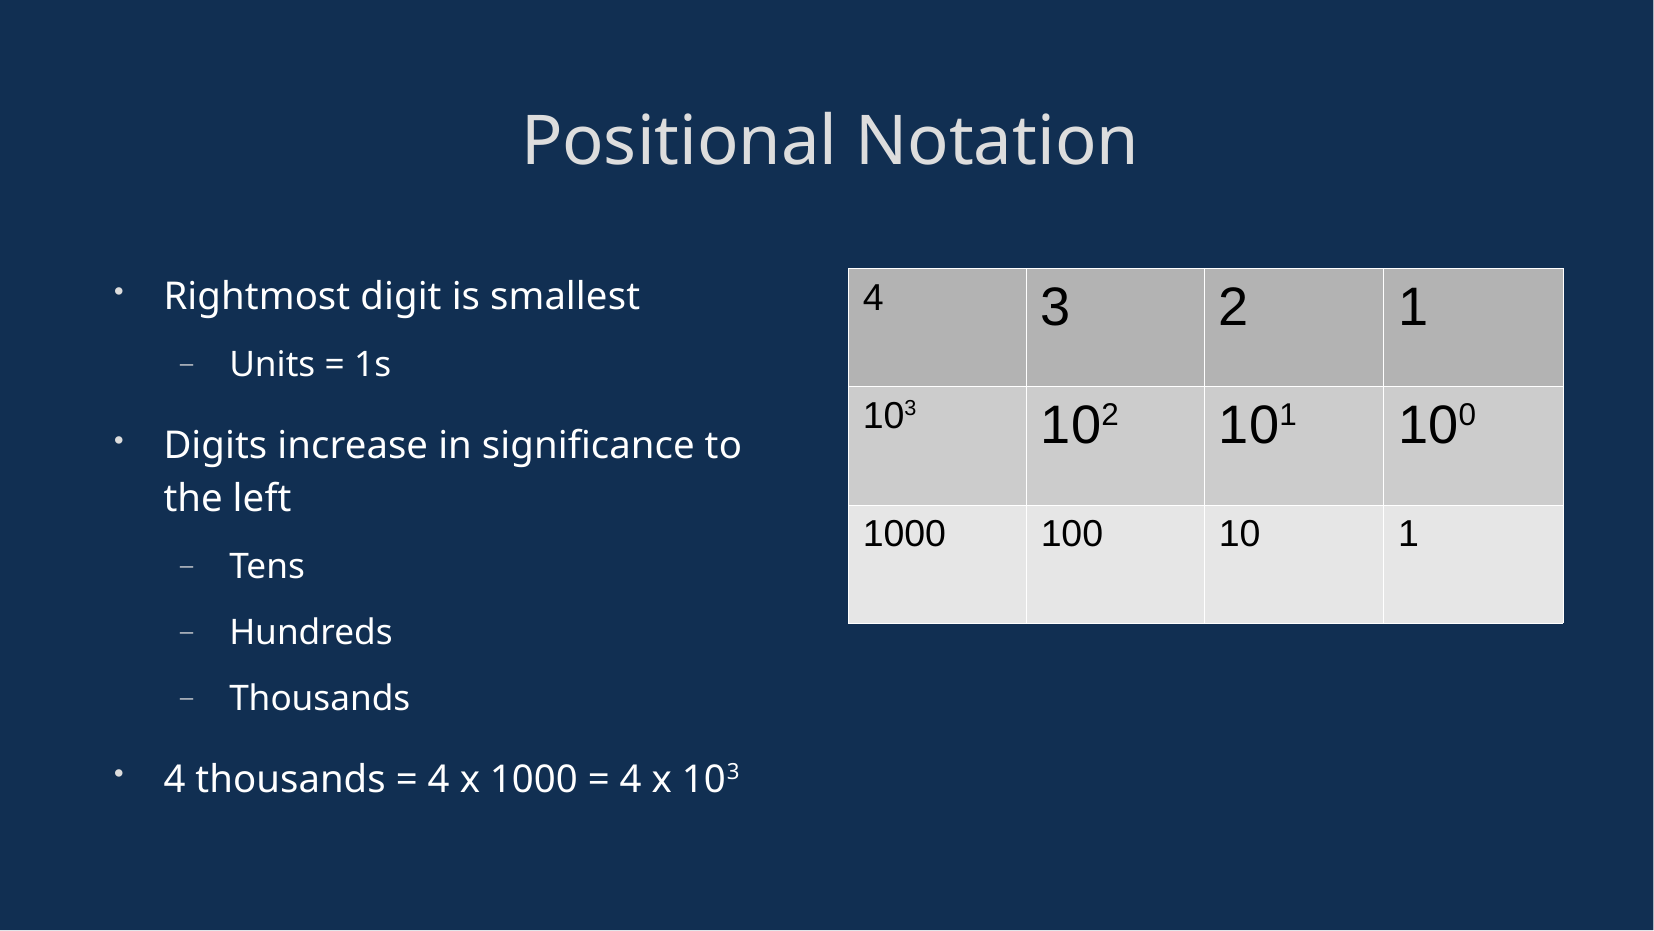

# Positional Notation
Rightmost digit is smallest
Units = 1s
Digits increase in significance to the left
Tens
Hundreds
Thousands
4 thousands = 4 x 1000 = 4 x 103
| 4 | 3 | 2 | 1 |
| --- | --- | --- | --- |
| 103 | 102 | 101 | 100 |
| 1000 | 100 | 10 | 1 |